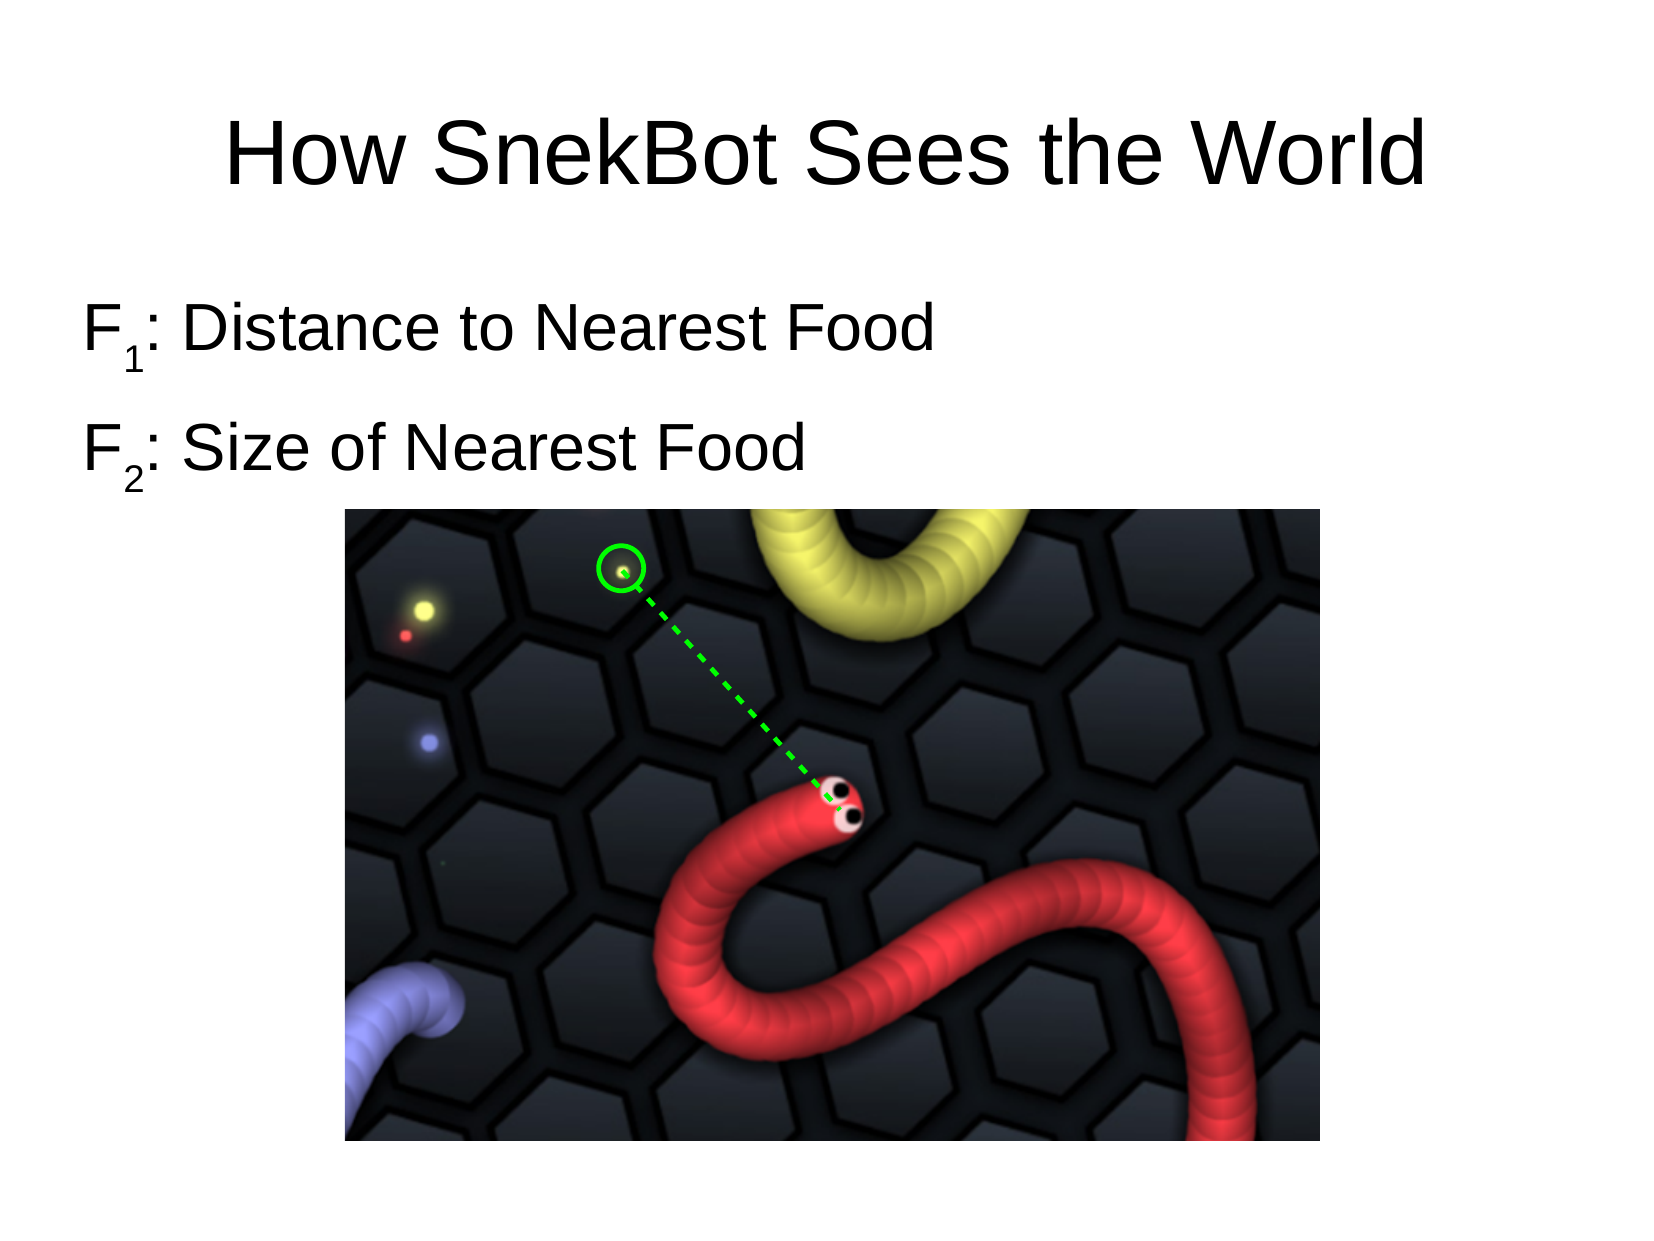

# How SnekBot Sees the World
F1: Distance to Nearest Food
F2: Size of Nearest Food